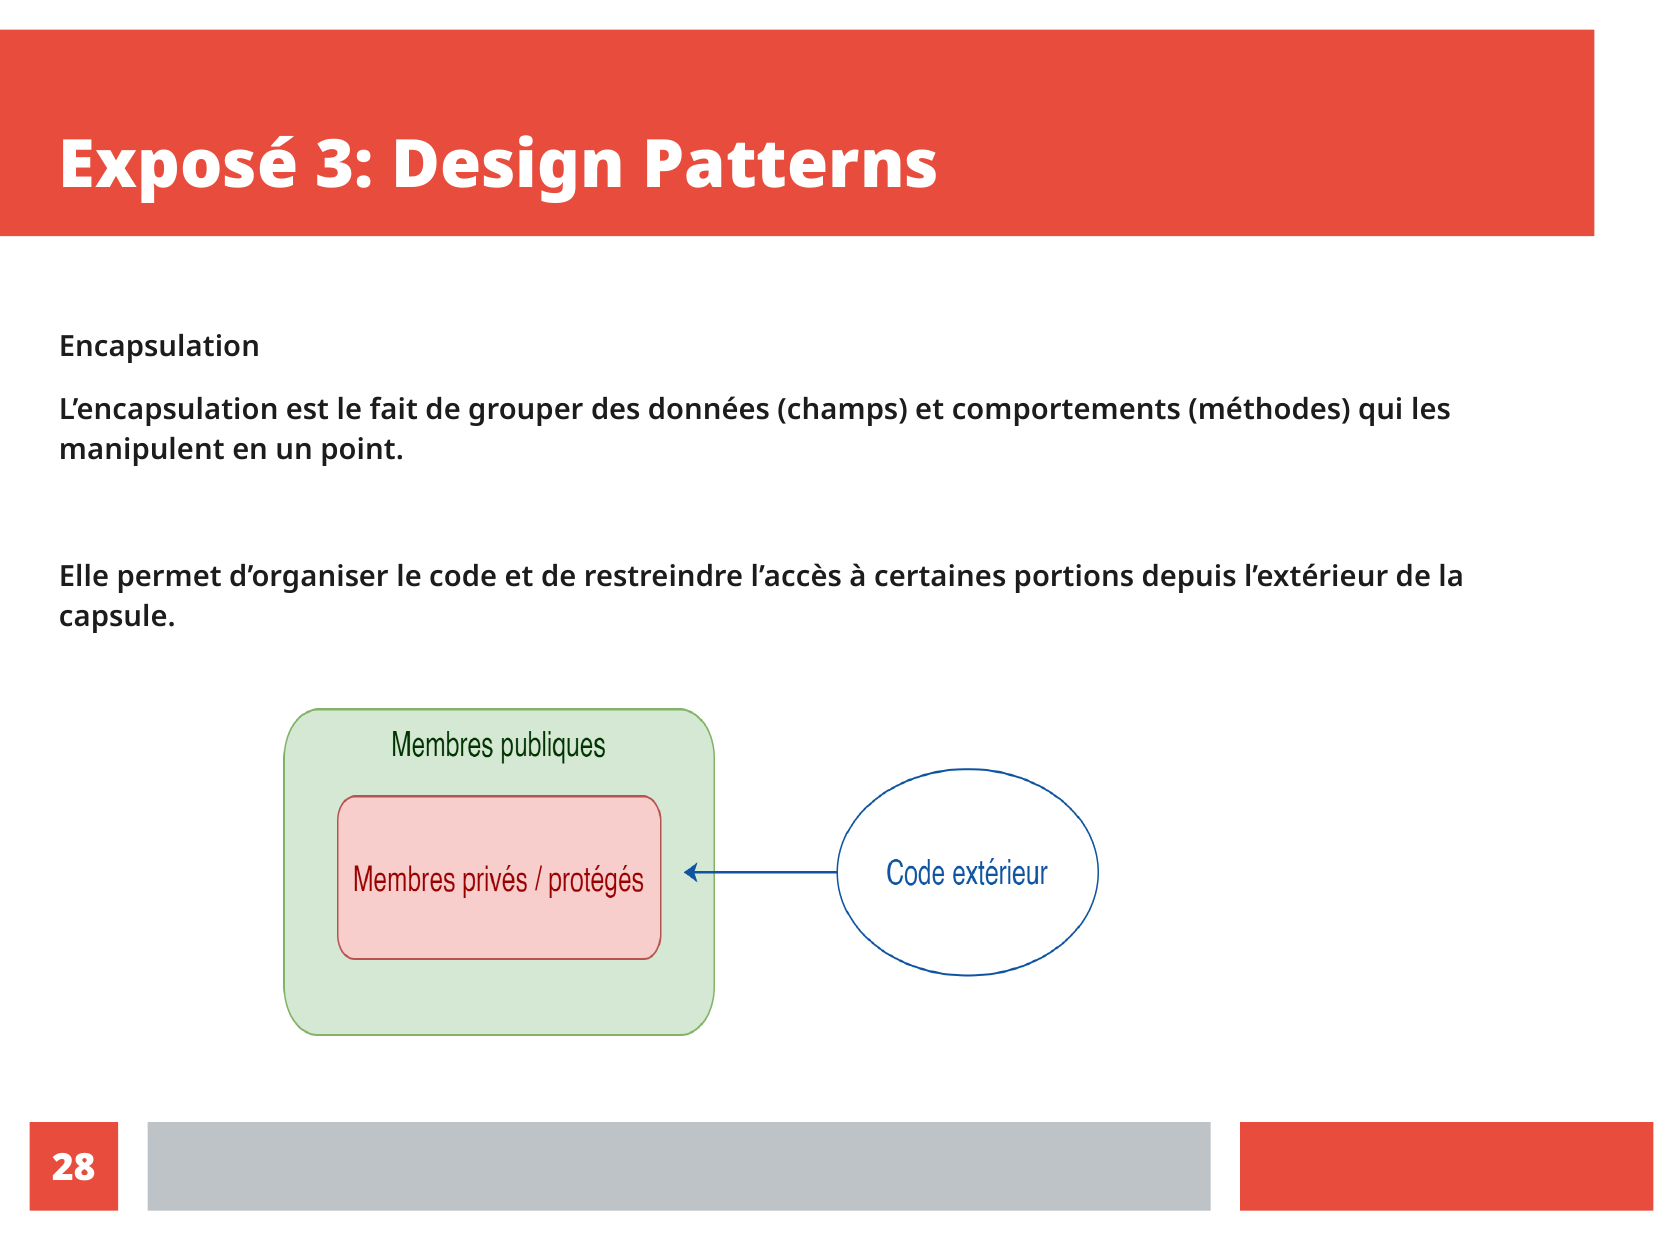

# Exposé 3: Design Patterns
Encapsulation
L’encapsulation est le fait de grouper des données (champs) et comportements (méthodes) qui les manipulent en un point.
Elle permet d’organiser le code et de restreindre l’accès à certaines portions depuis l’extérieur de la capsule.
28